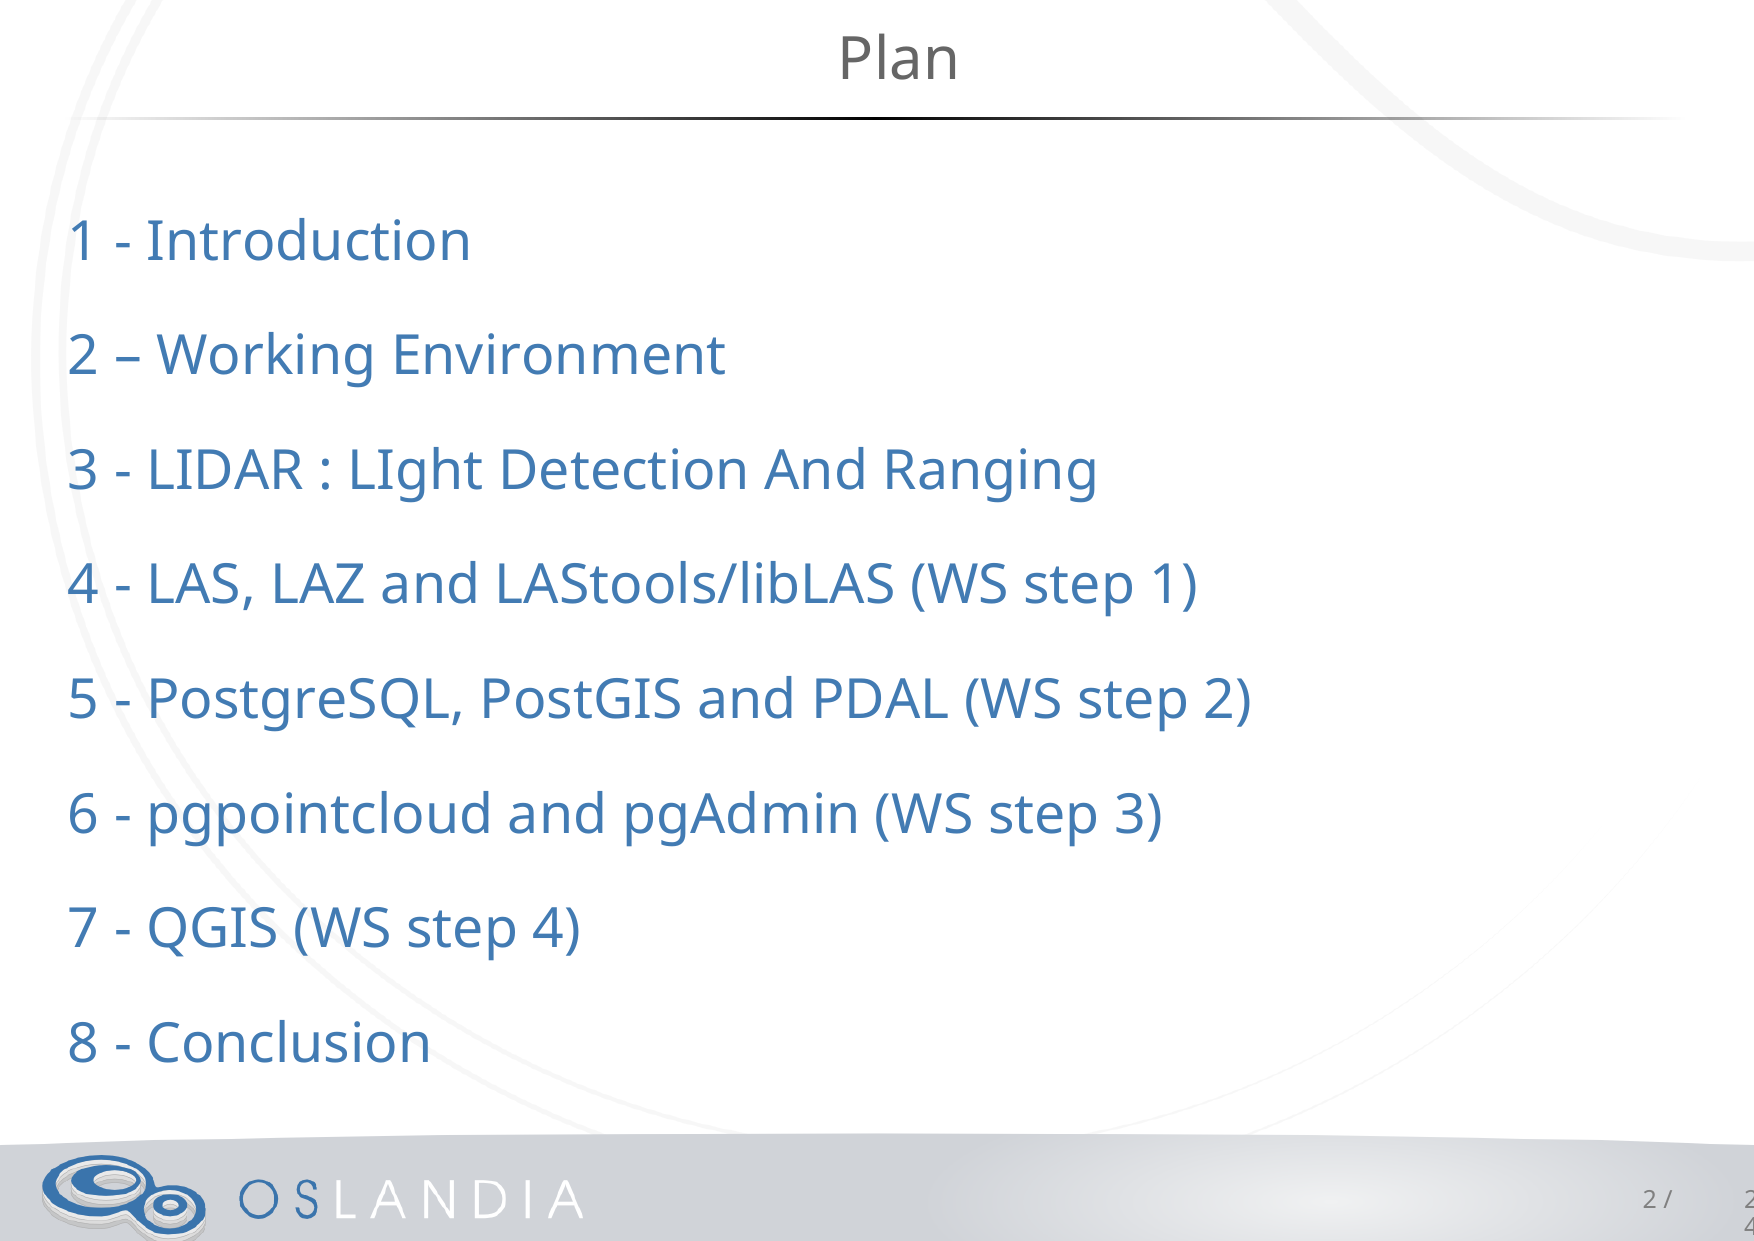

# Plan
1 - Introduction
2 – Working Environment
3 - LIDAR : LIght Detection And Ranging
4 - LAS, LAZ and LAStools/libLAS (WS step 1)
5 - PostgreSQL, PostGIS and PDAL (WS step 2)
6 - pgpointcloud and pgAdmin (WS step 3)
7 - QGIS (WS step 4)
8 - Conclusion